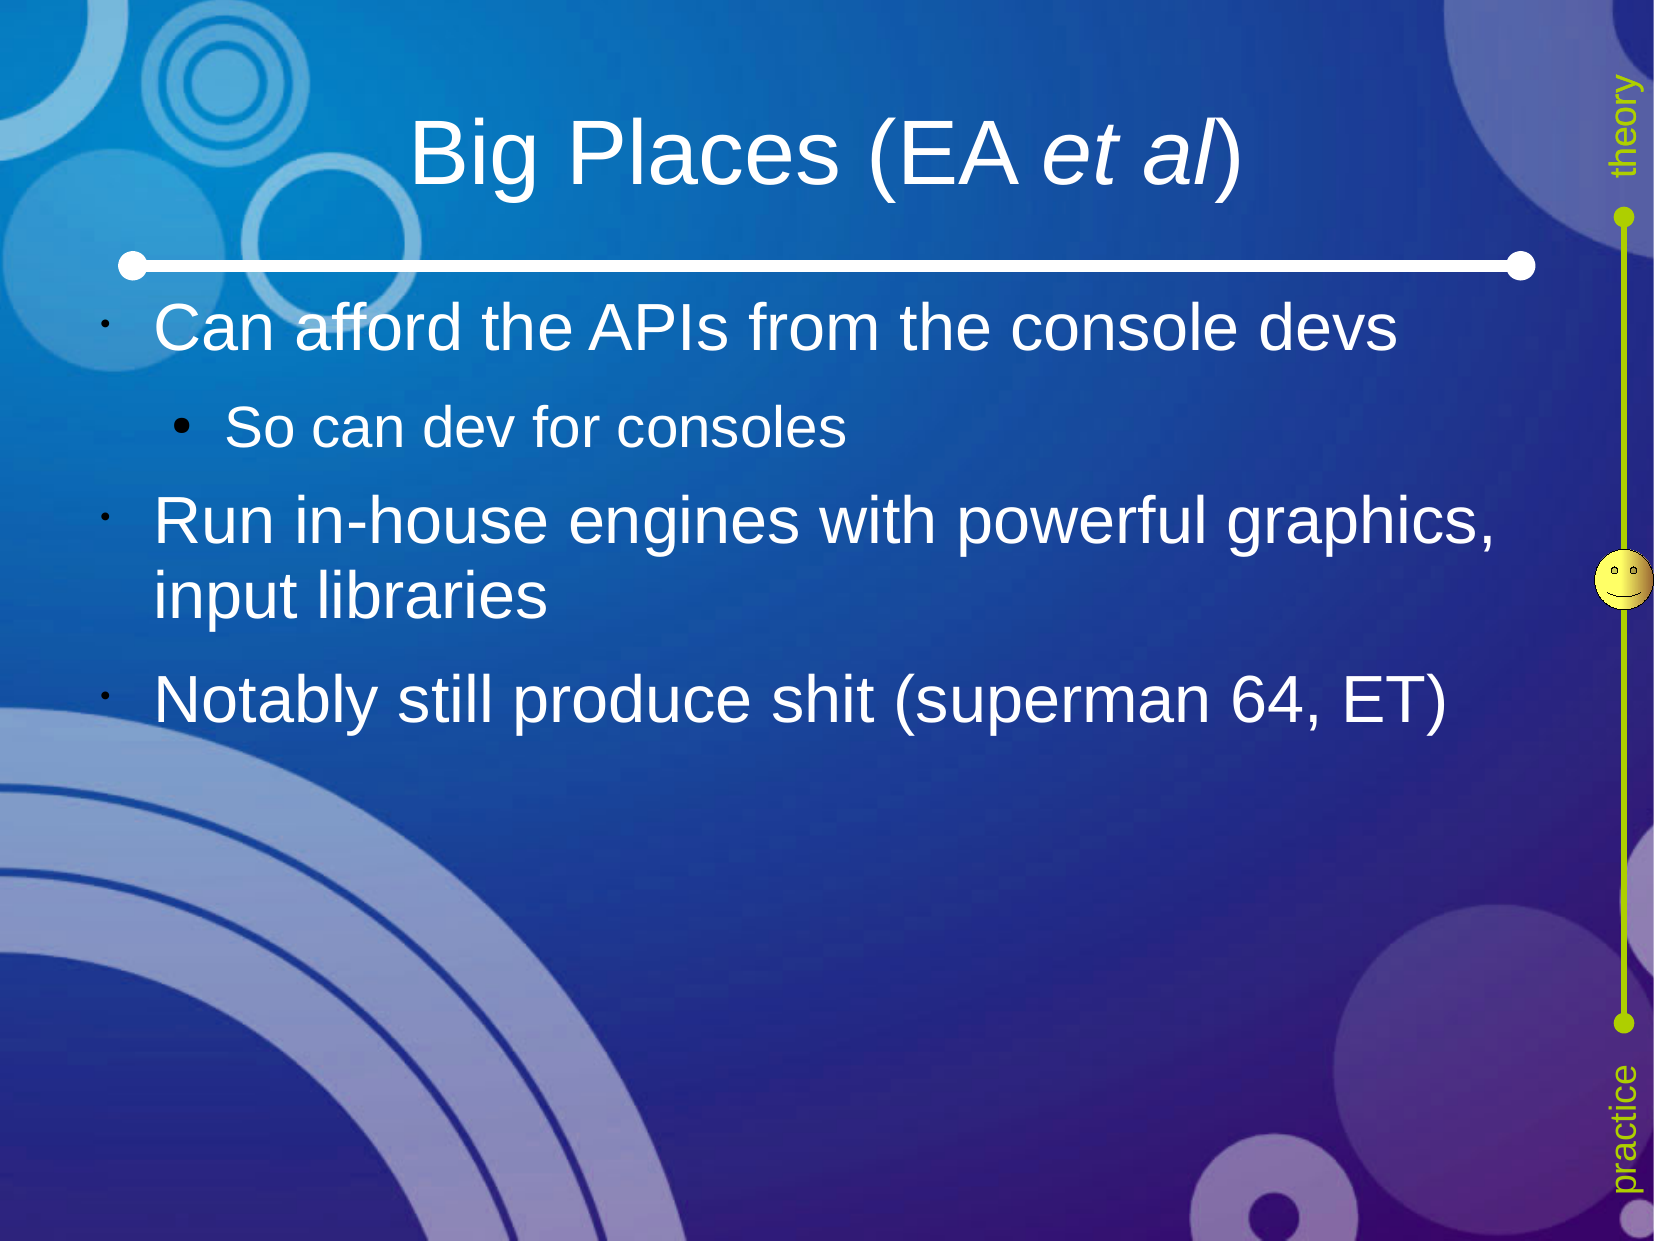

# Big Places (EA et al)
Can afford the APIs from the console devs
So can dev for consoles
Run in-house engines with powerful graphics, input libraries
Notably still produce shit (superman 64, ET)